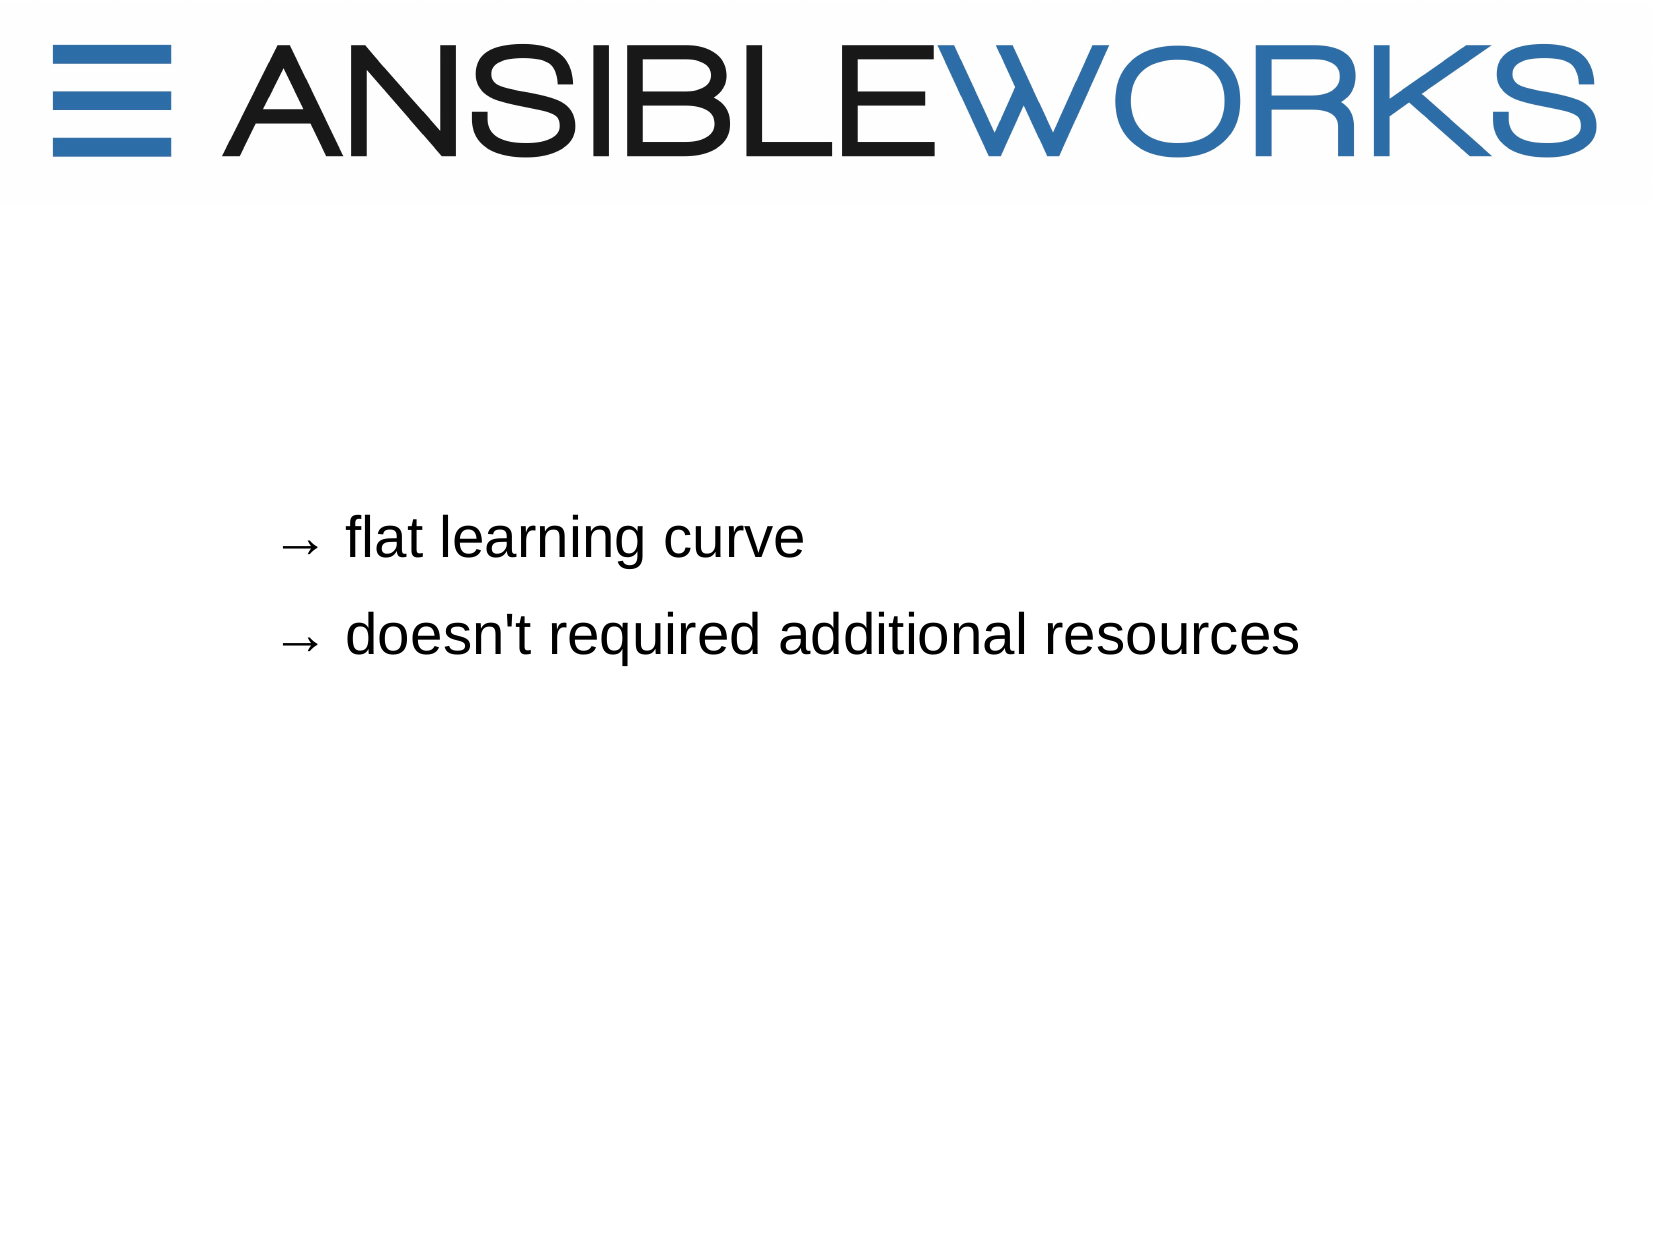

→ flat learning curve
→ doesn't required additional resources